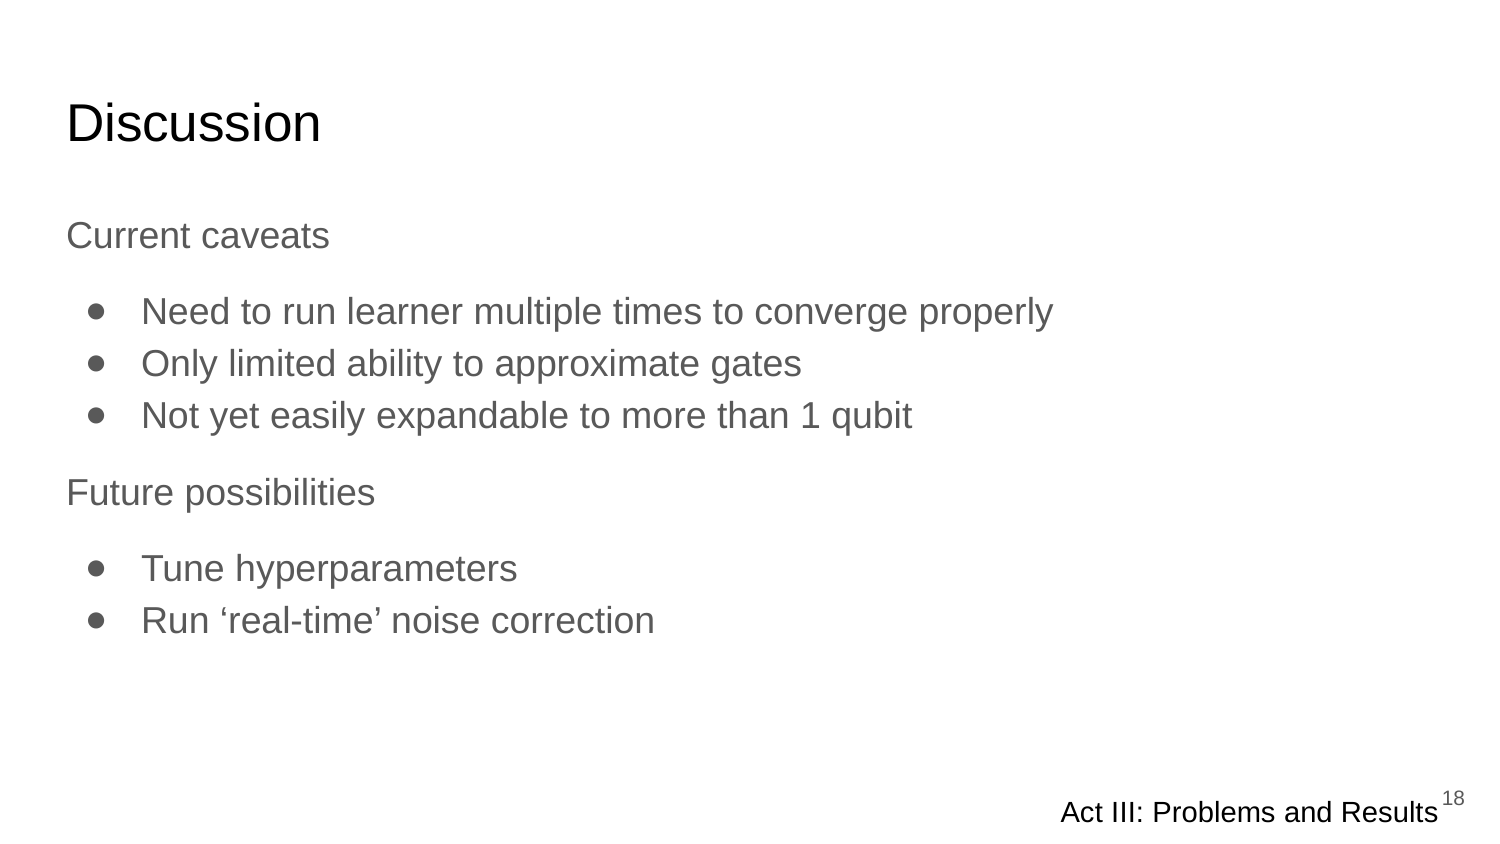

# Discussion
Current caveats
Need to run learner multiple times to converge properly
Only limited ability to approximate gates
Not yet easily expandable to more than 1 qubit
Future possibilities
Tune hyperparameters
Run ‘real-time’ noise correction
Act III: Problems and Results